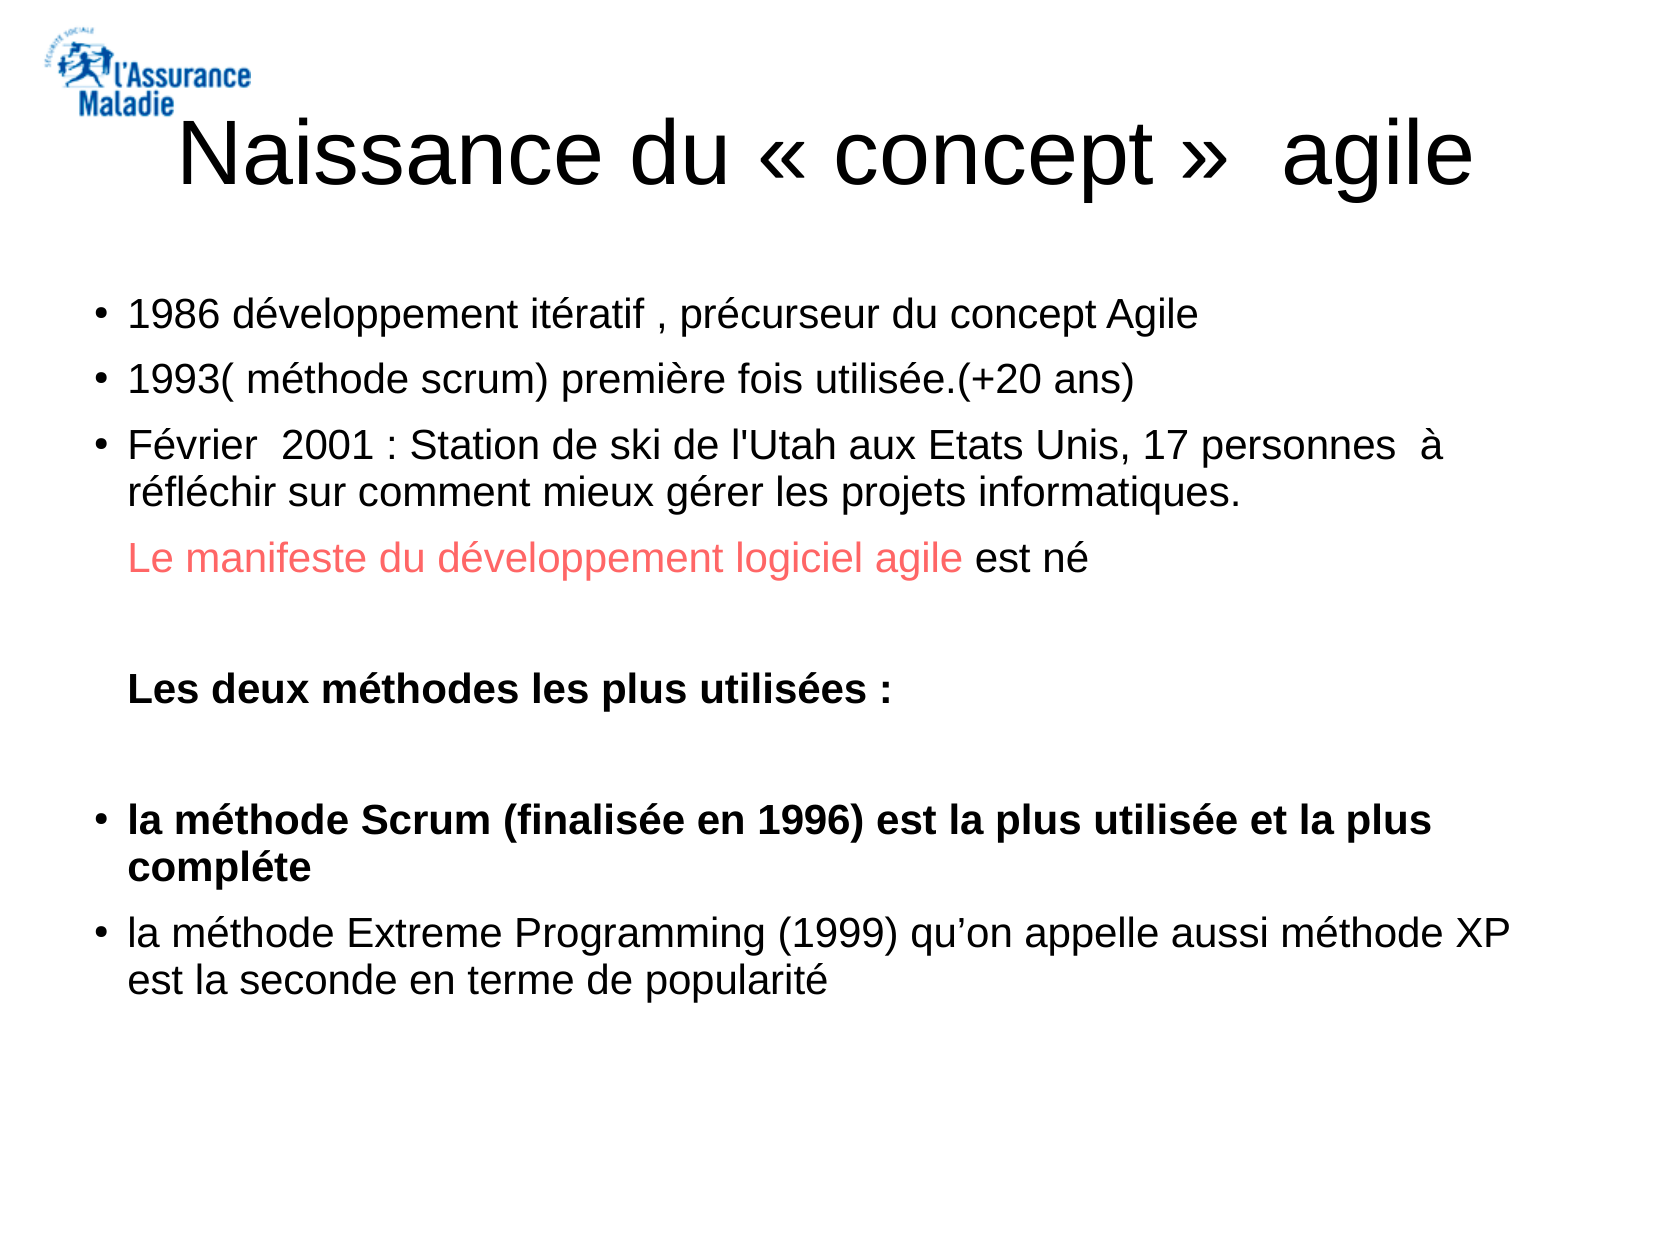

# Naissance du « concept » agile
1986 développement itératif , précurseur du concept Agile
1993( méthode scrum) première fois utilisée.(+20 ans)
Février 2001 : Station de ski de l'Utah aux Etats Unis, 17 personnes à réfléchir sur comment mieux gérer les projets informatiques.
Le manifeste du développement logiciel agile est né
Les deux méthodes les plus utilisées :
la méthode Scrum (finalisée en 1996) est la plus utilisée et la plus compléte
la méthode Extreme Programming (1999) qu’on appelle aussi méthode XP est la seconde en terme de popularité